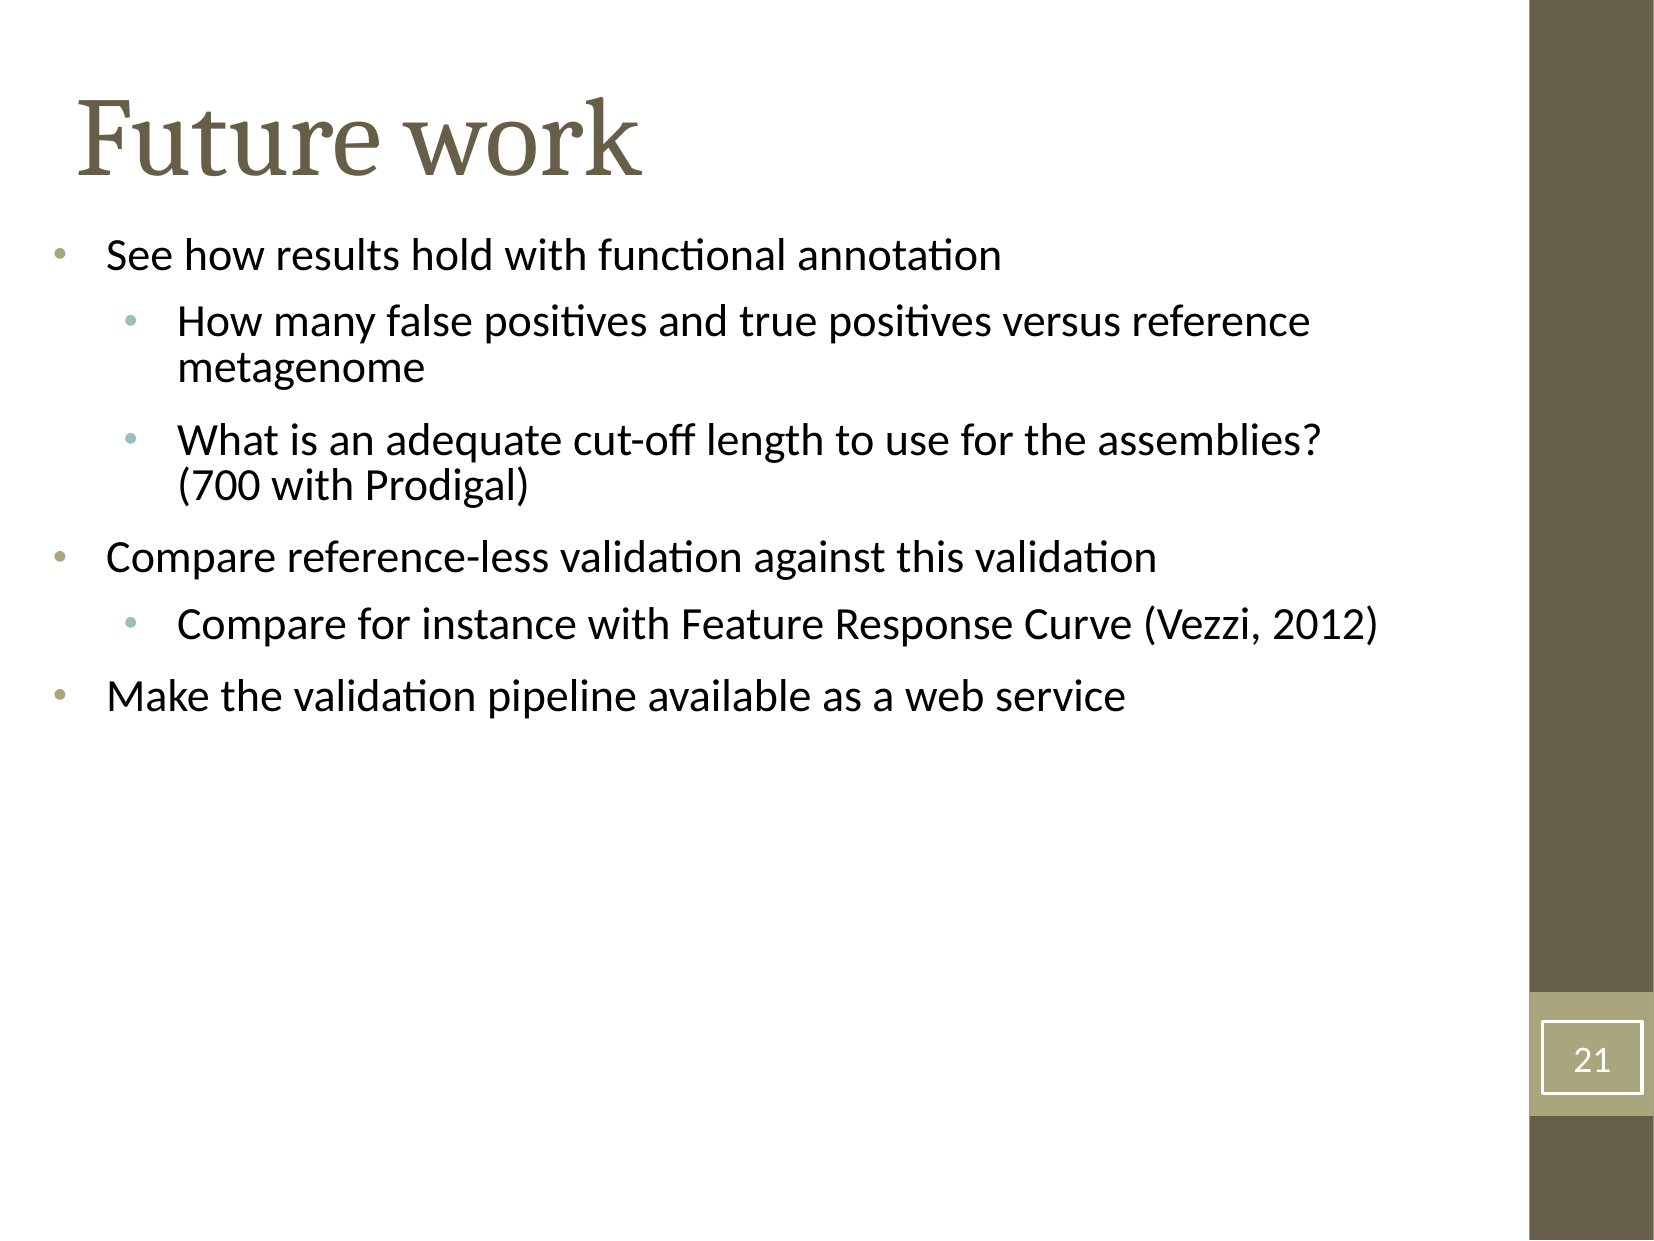

# Future work
See how results hold with functional annotation
How many false positives and true positives versus reference metagenome
What is an adequate cut-off length to use for the assemblies? (700 with Prodigal)
Compare reference-less validation against this validation
Compare for instance with Feature Response Curve (Vezzi, 2012)
Make the validation pipeline available as a web service
21